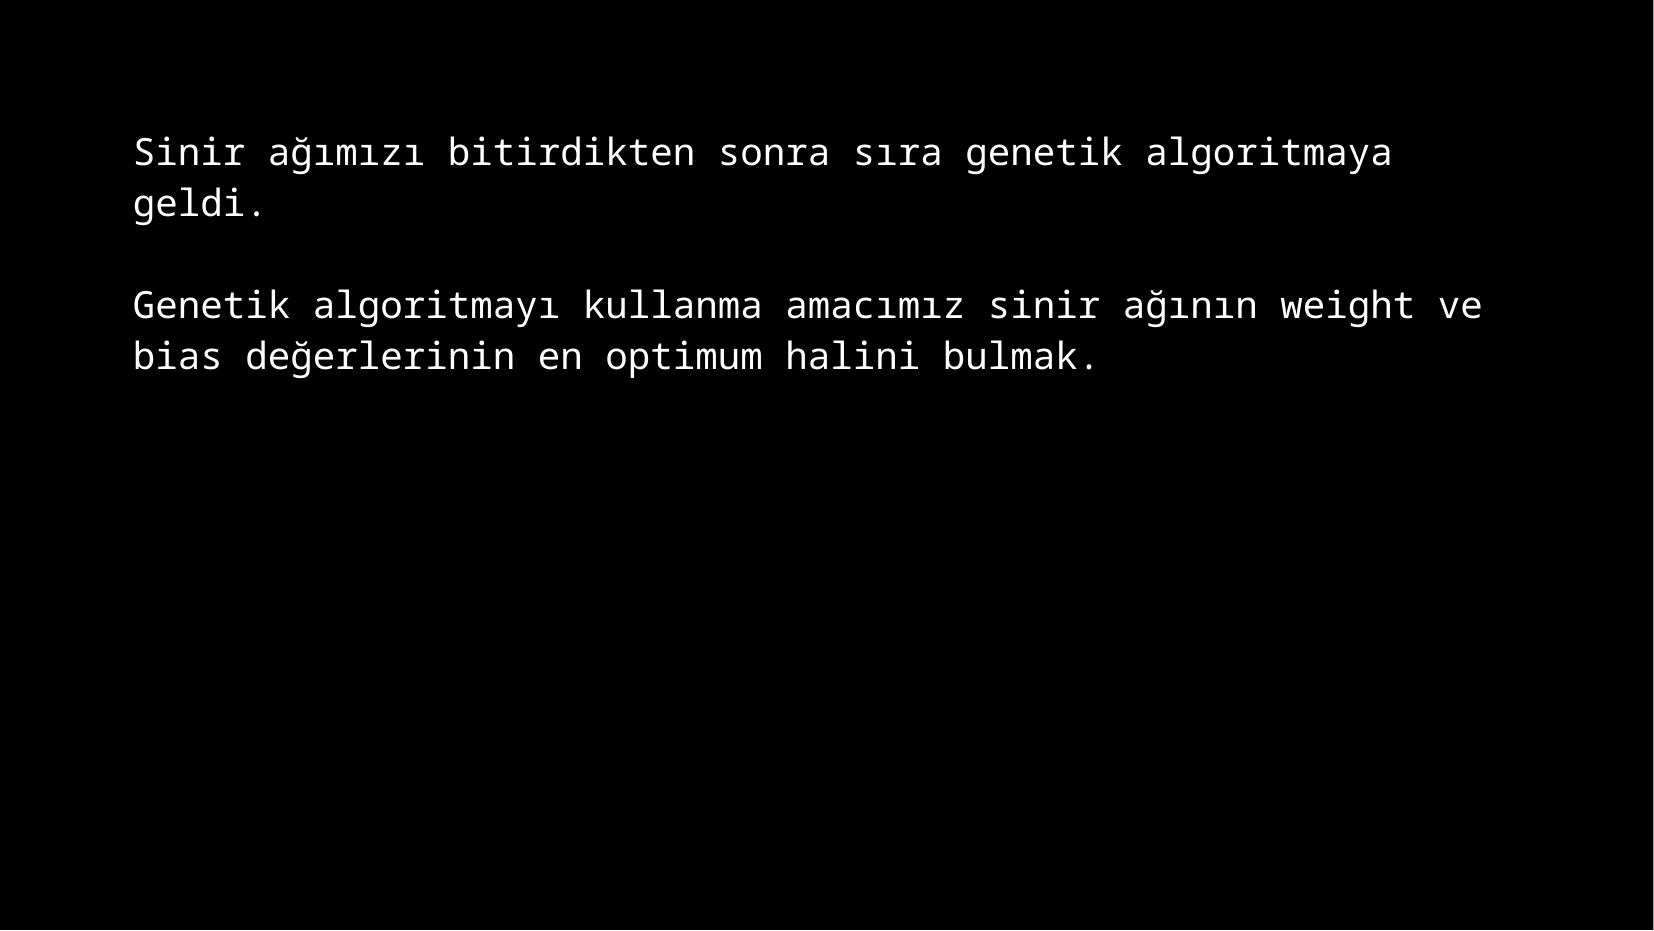

Sinir ağımızı bitirdikten sonra sıra genetik algoritmaya geldi.
Genetik algoritmayı kullanma amacımız sinir ağının weight ve bias değerlerinin en optimum halini bulmak.